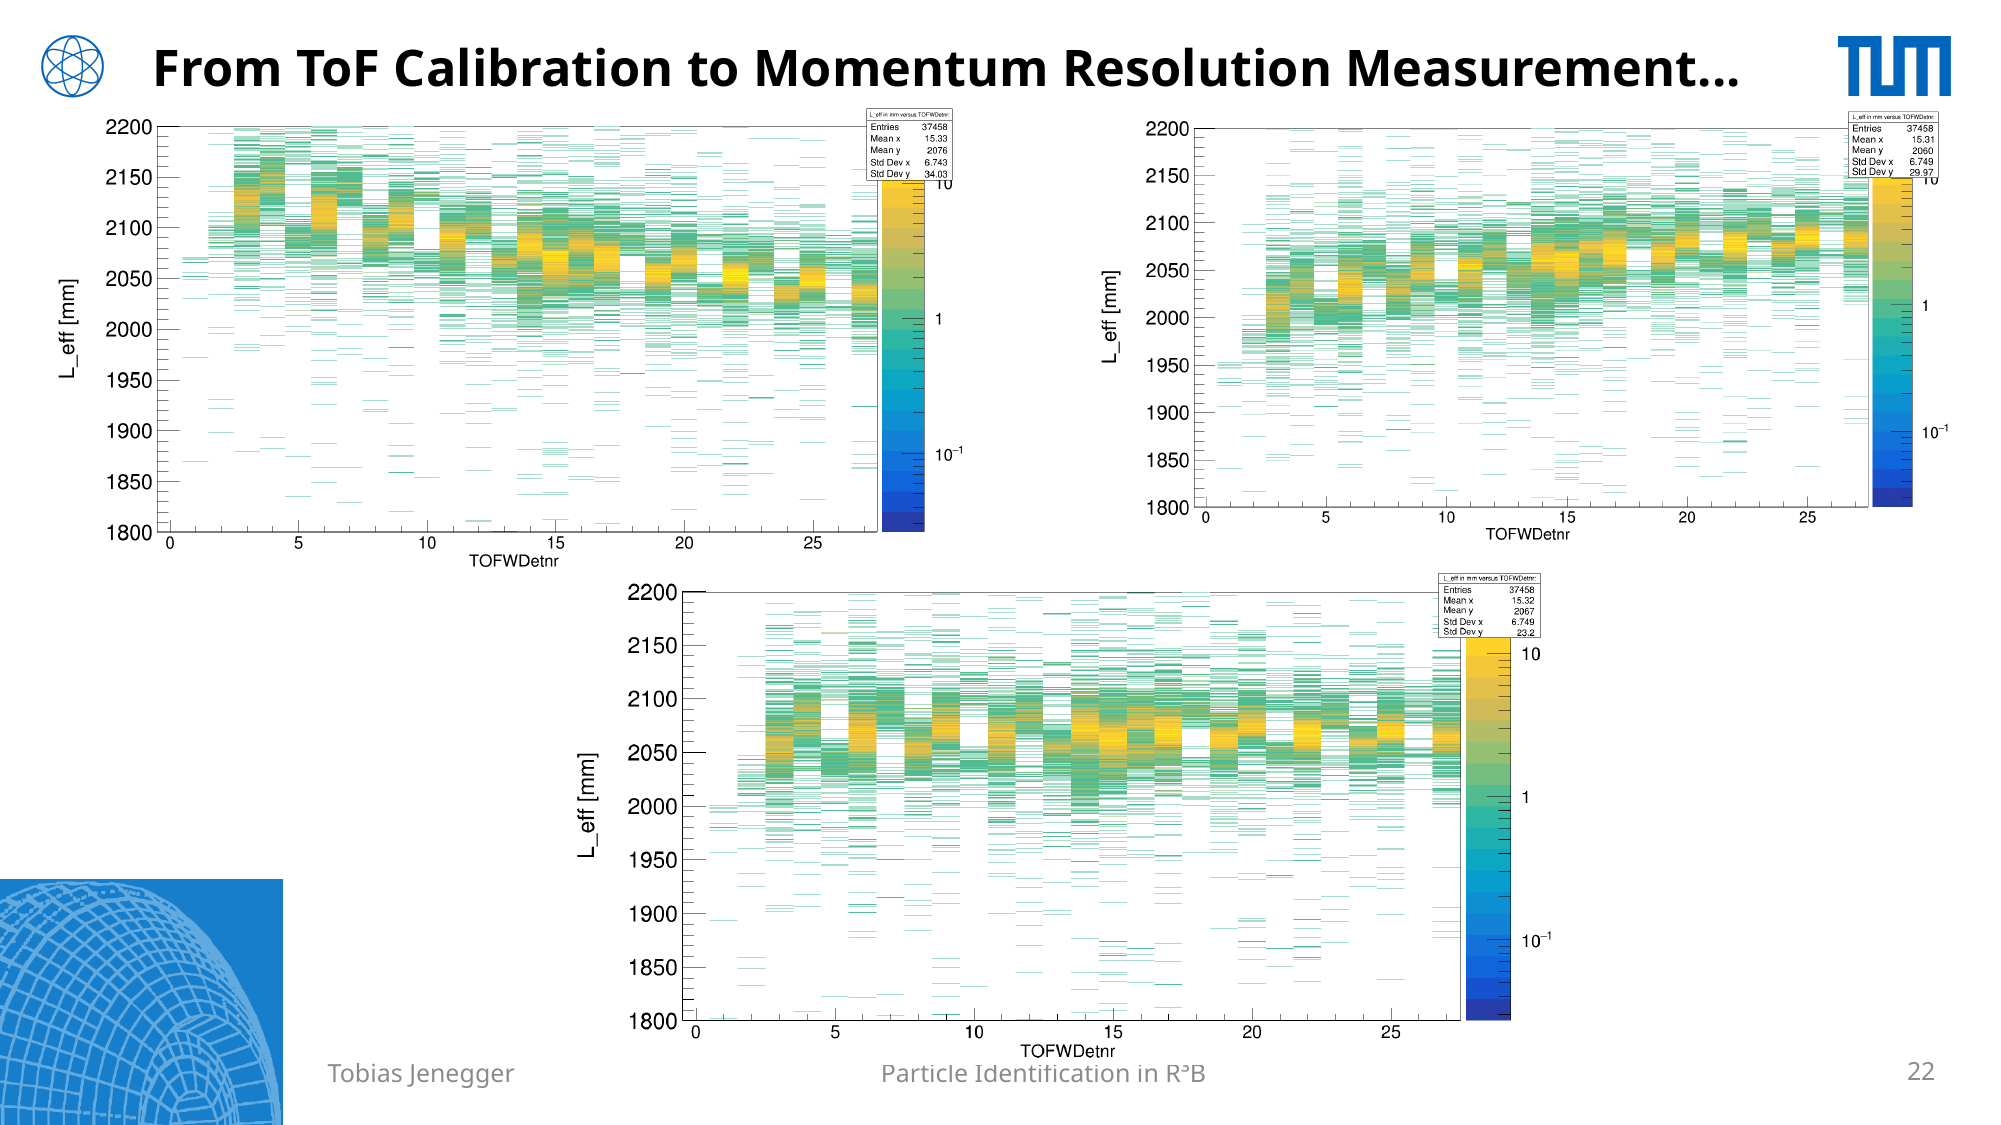

# From ToF Calibration to Momentum Resolution Measurement...
Tobias Jenegger
Particle Identification in R³B